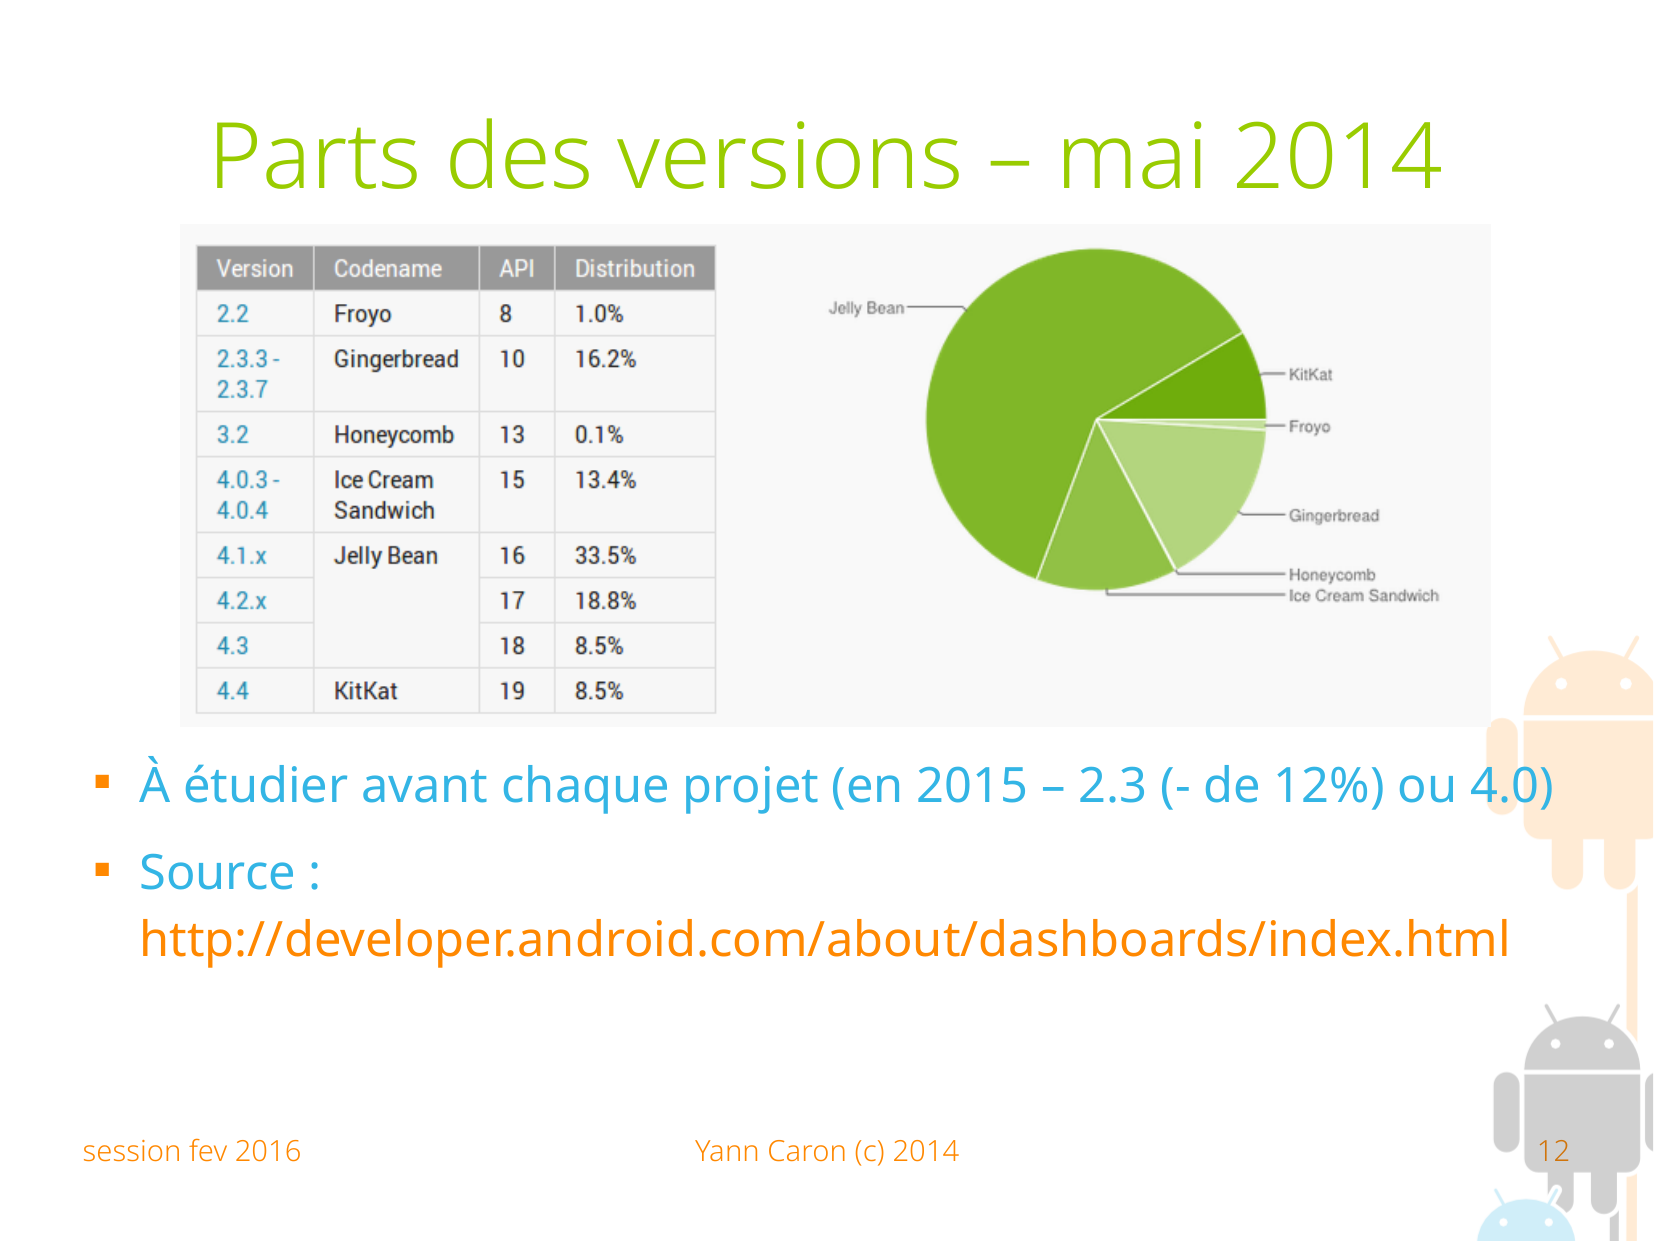

# Parts des versions – mai 2014
À étudier avant chaque projet (en 2015 – 2.3 (- de 12%) ou 4.0)
Source : http://developer.android.com/about/dashboards/index.html
session fev 2016
Yann Caron (c) 2014
12